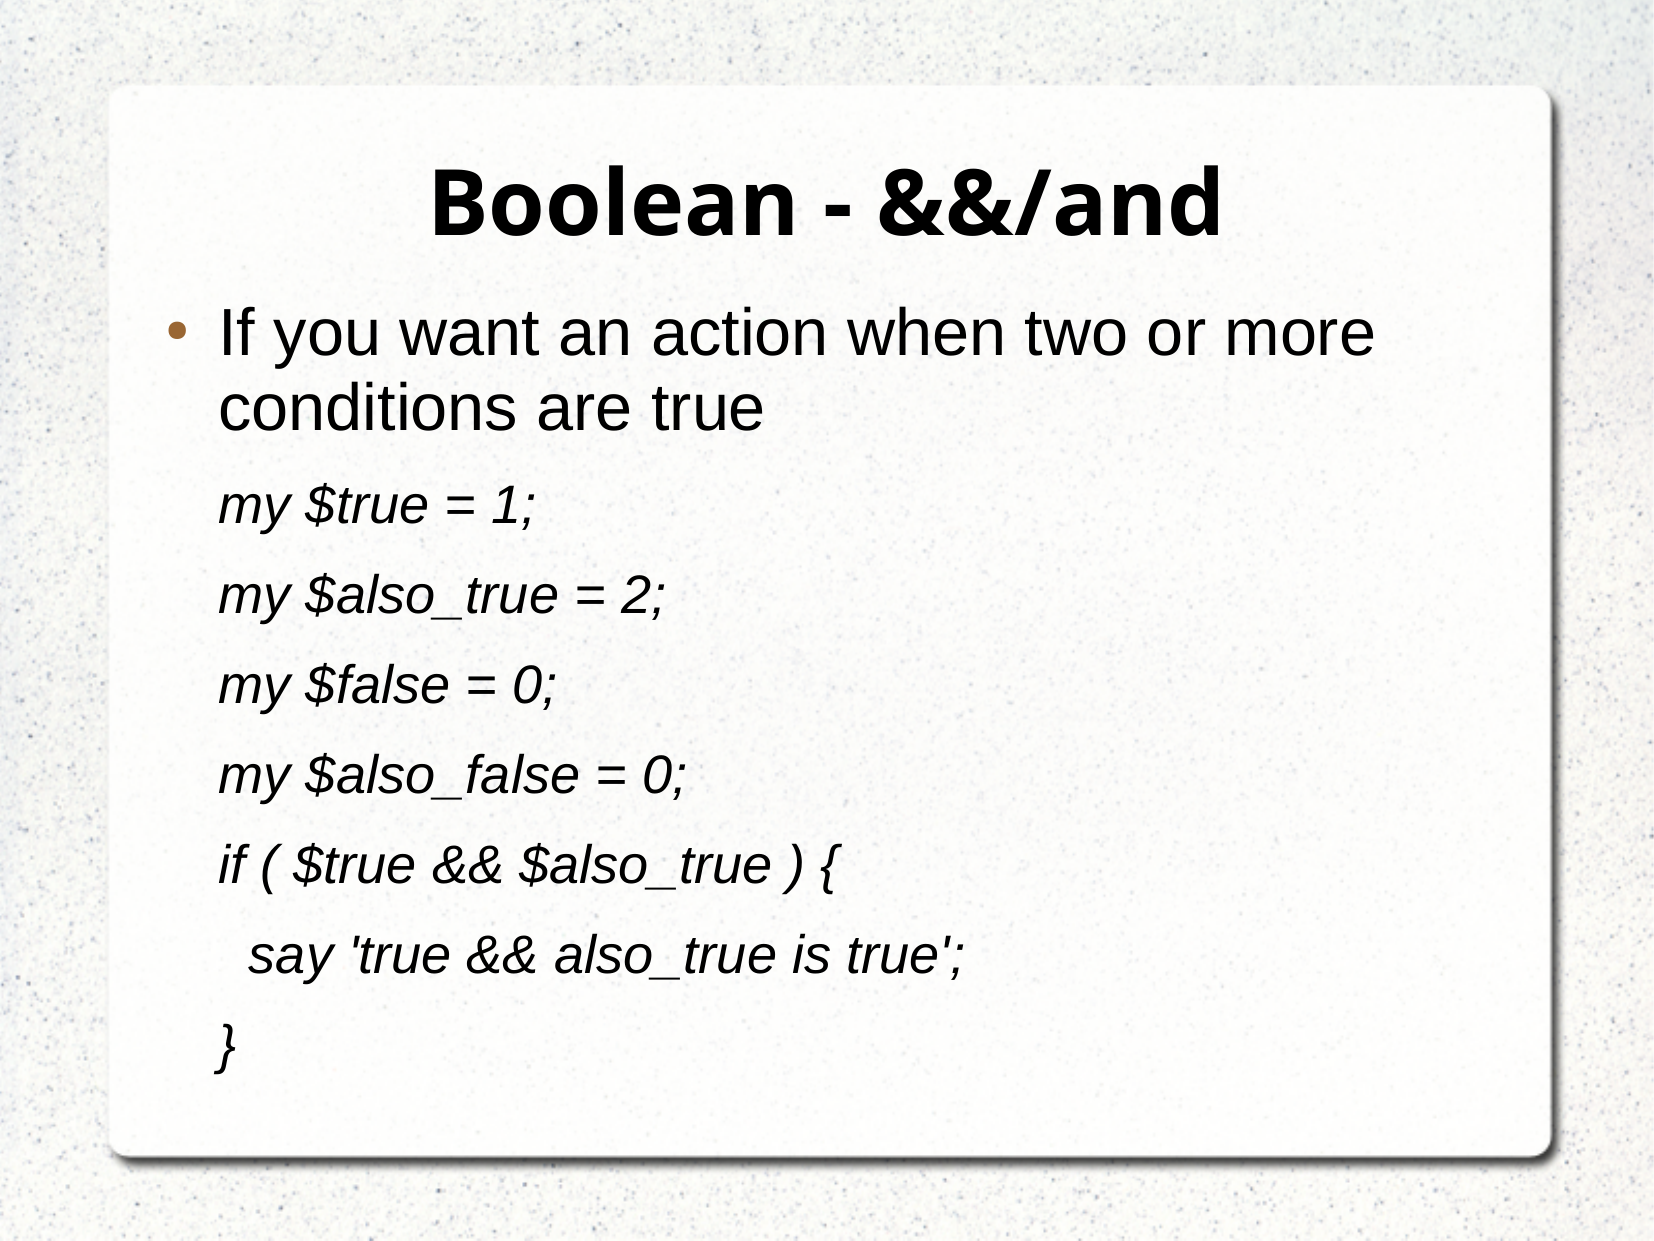

# Boolean - &&/and
If you want an action when two or more conditions are true
my $true = 1;
my $also_true = 2;
my $false = 0;
my $also_false = 0;
if ( $true && $also_true ) {
 say 'true && also_true is true';
}